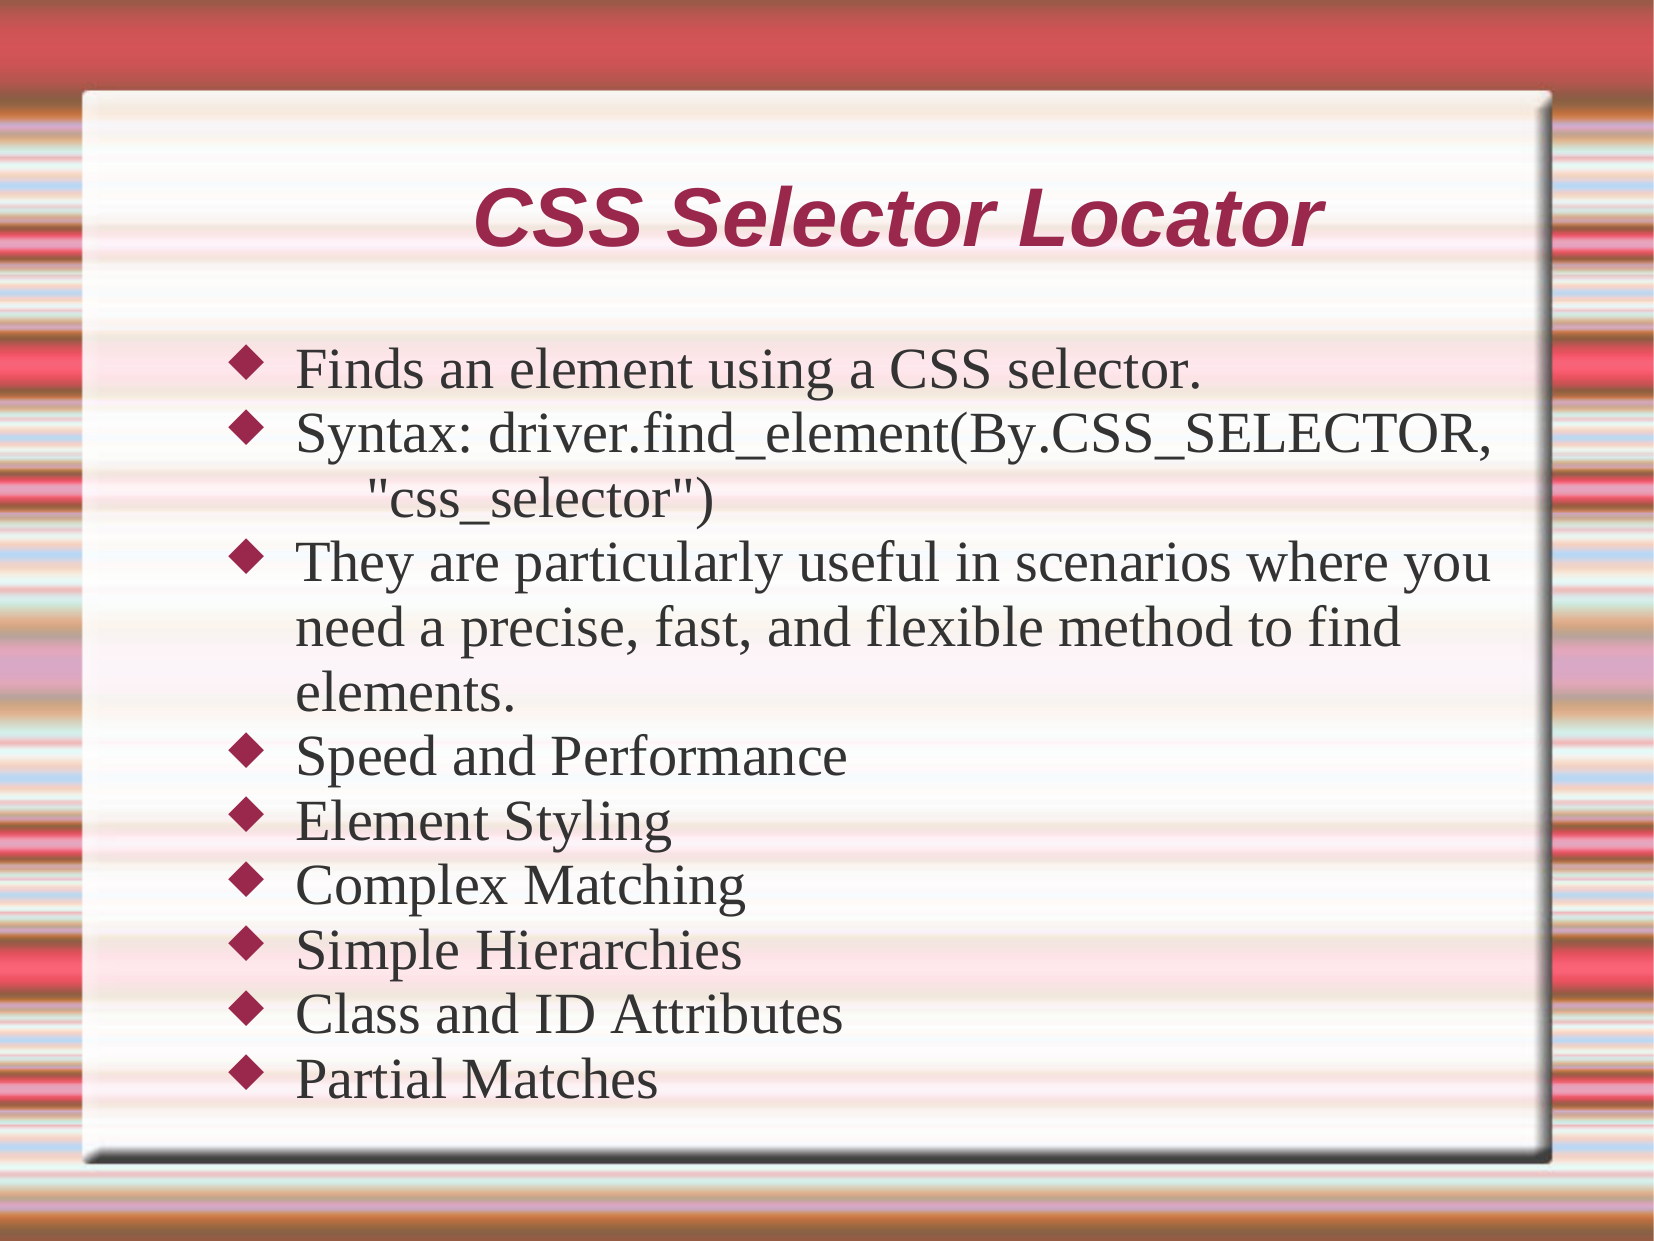

# CSS Selector Locator
Finds an element using a CSS selector.
Syntax: driver.find_element(By.CSS_SELECTOR, "css_selector")
They are particularly useful in scenarios where you
need a precise, fast, and flexible method to find
elements.
Speed and Performance
Element Styling
Complex Matching
Simple Hierarchies
Class and ID Attributes
Partial Matches